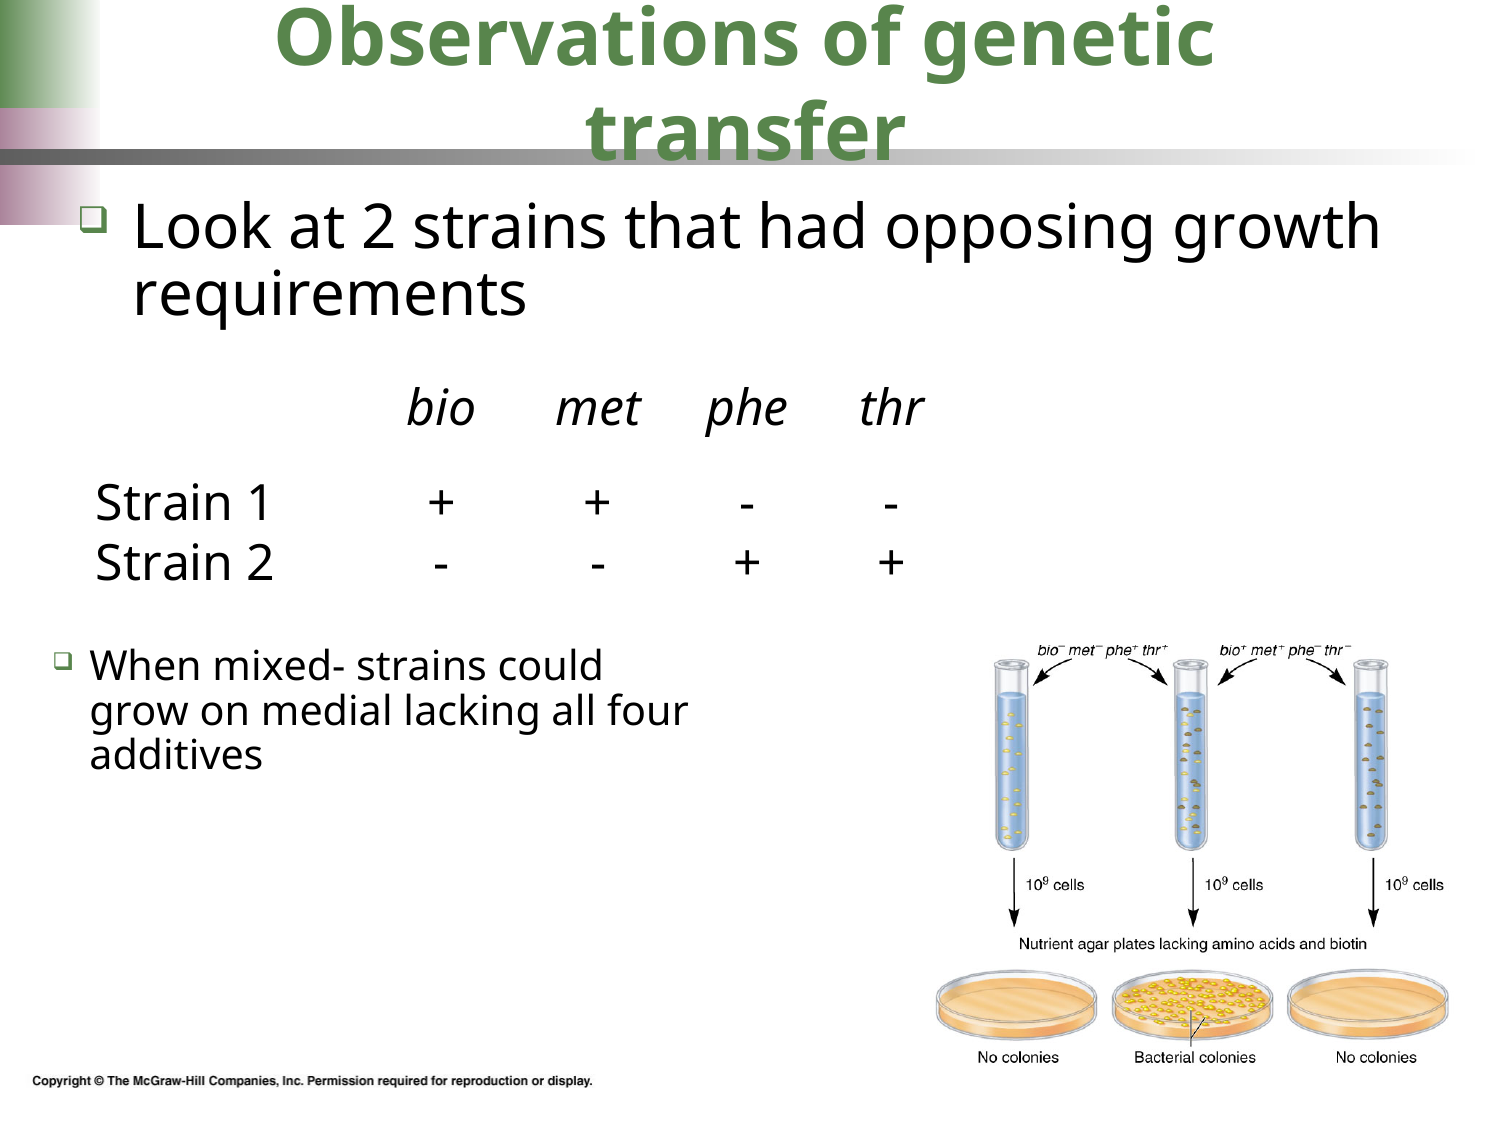

# Observations of genetic transfer
Look at 2 strains that had opposing growth requirements
bio
met
phe
thr
Strain 1
Strain 2
+
-
+
-
-
+
-
+
When mixed- strains could grow on medial lacking all four additives